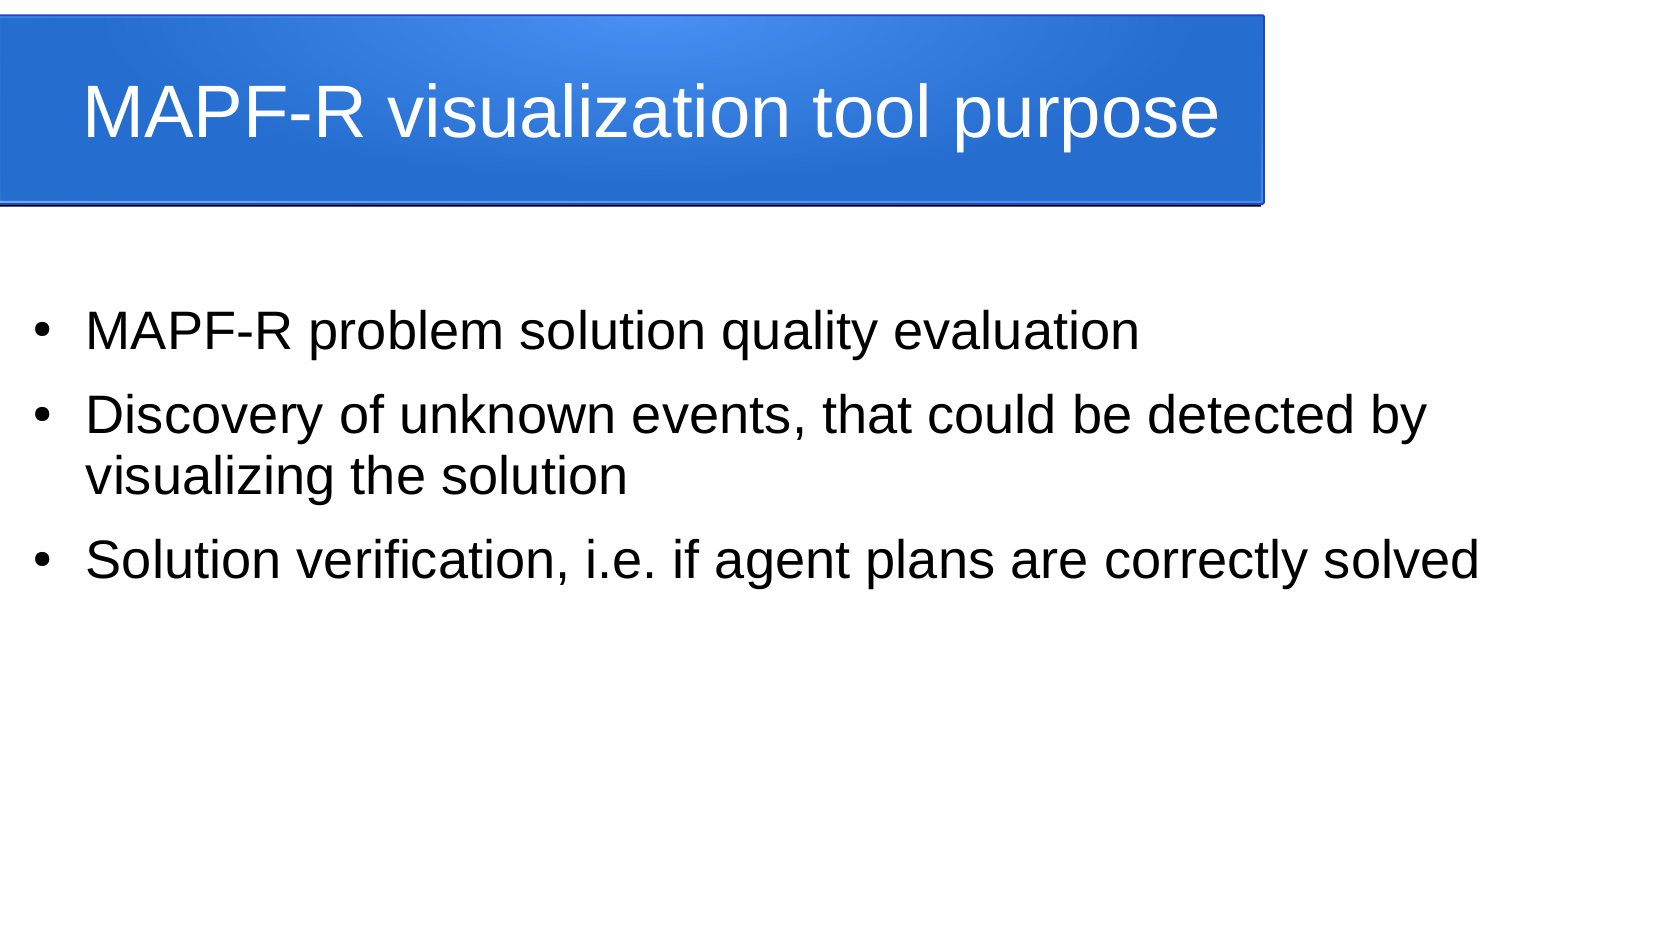

# MAPF-R visualization tool purpose
MAPF-R problem solution quality evaluation
Discovery of unknown events, that could be detected by visualizing the solution
Solution verification, i.e. if agent plans are correctly solved